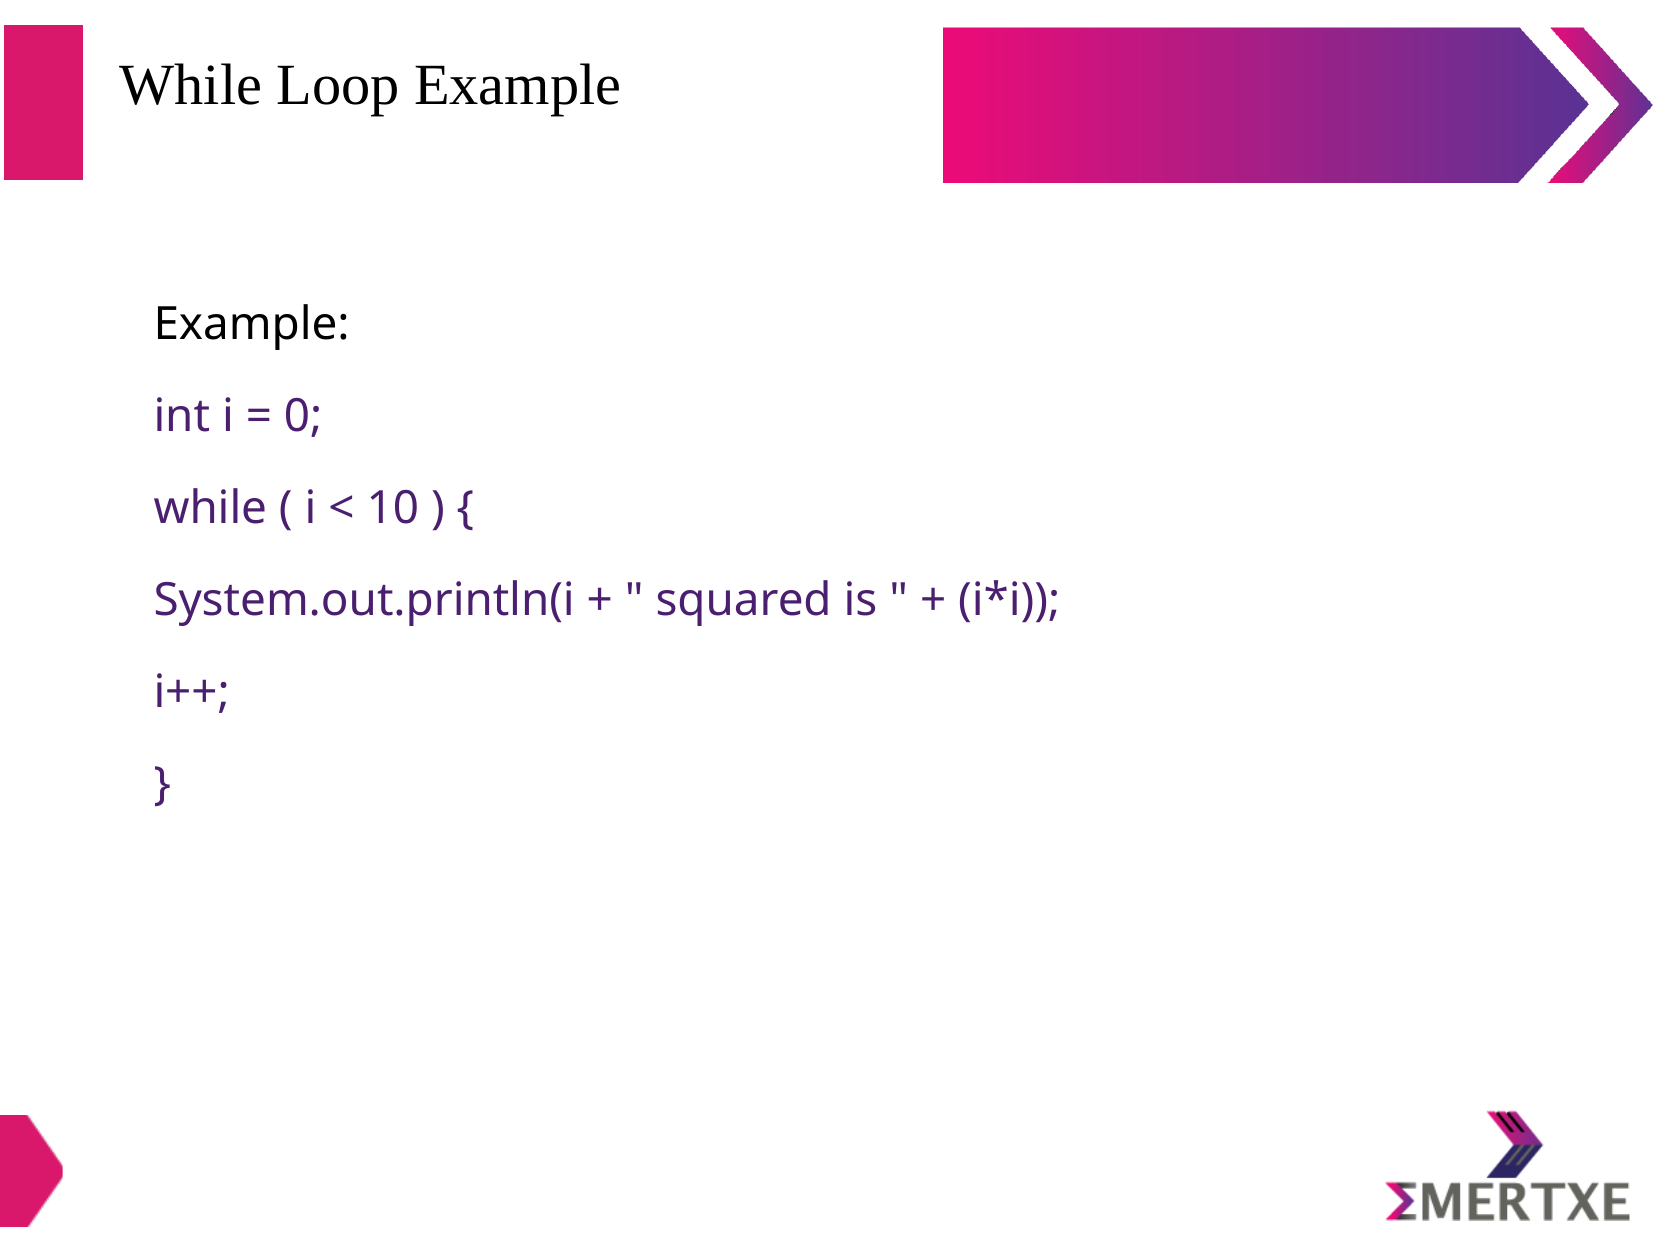

#
While Loop Example
Example:
int i = 0;
while ( i < 10 ) {
System.out.println(i + " squared is " + (i*i));
i++;
}